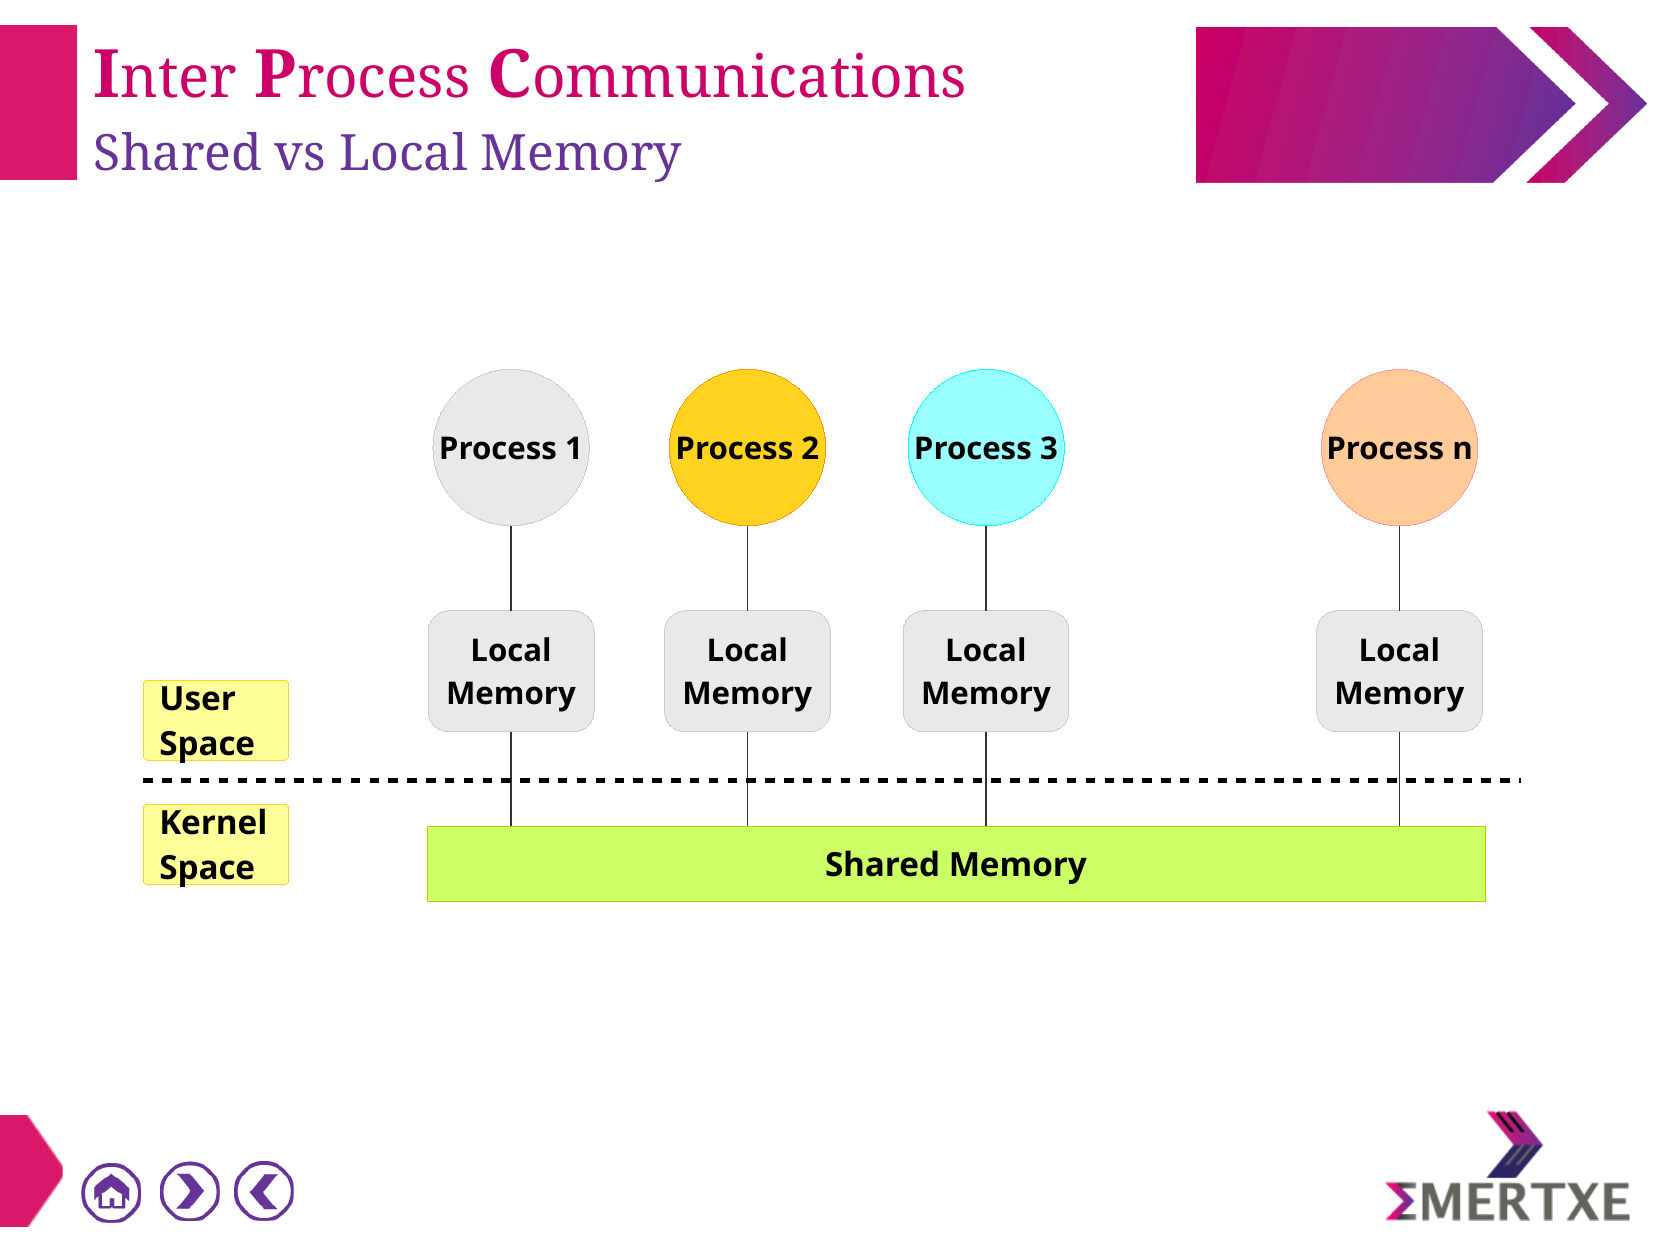

# Inter Process Communications Shared vs Local Memory
Process 1
Process 2
Process 3
Process n
Local
Memory
Local
Memory
Local
Memory
Local
Memory
Shared Memory
User
Space
Kernel
Space